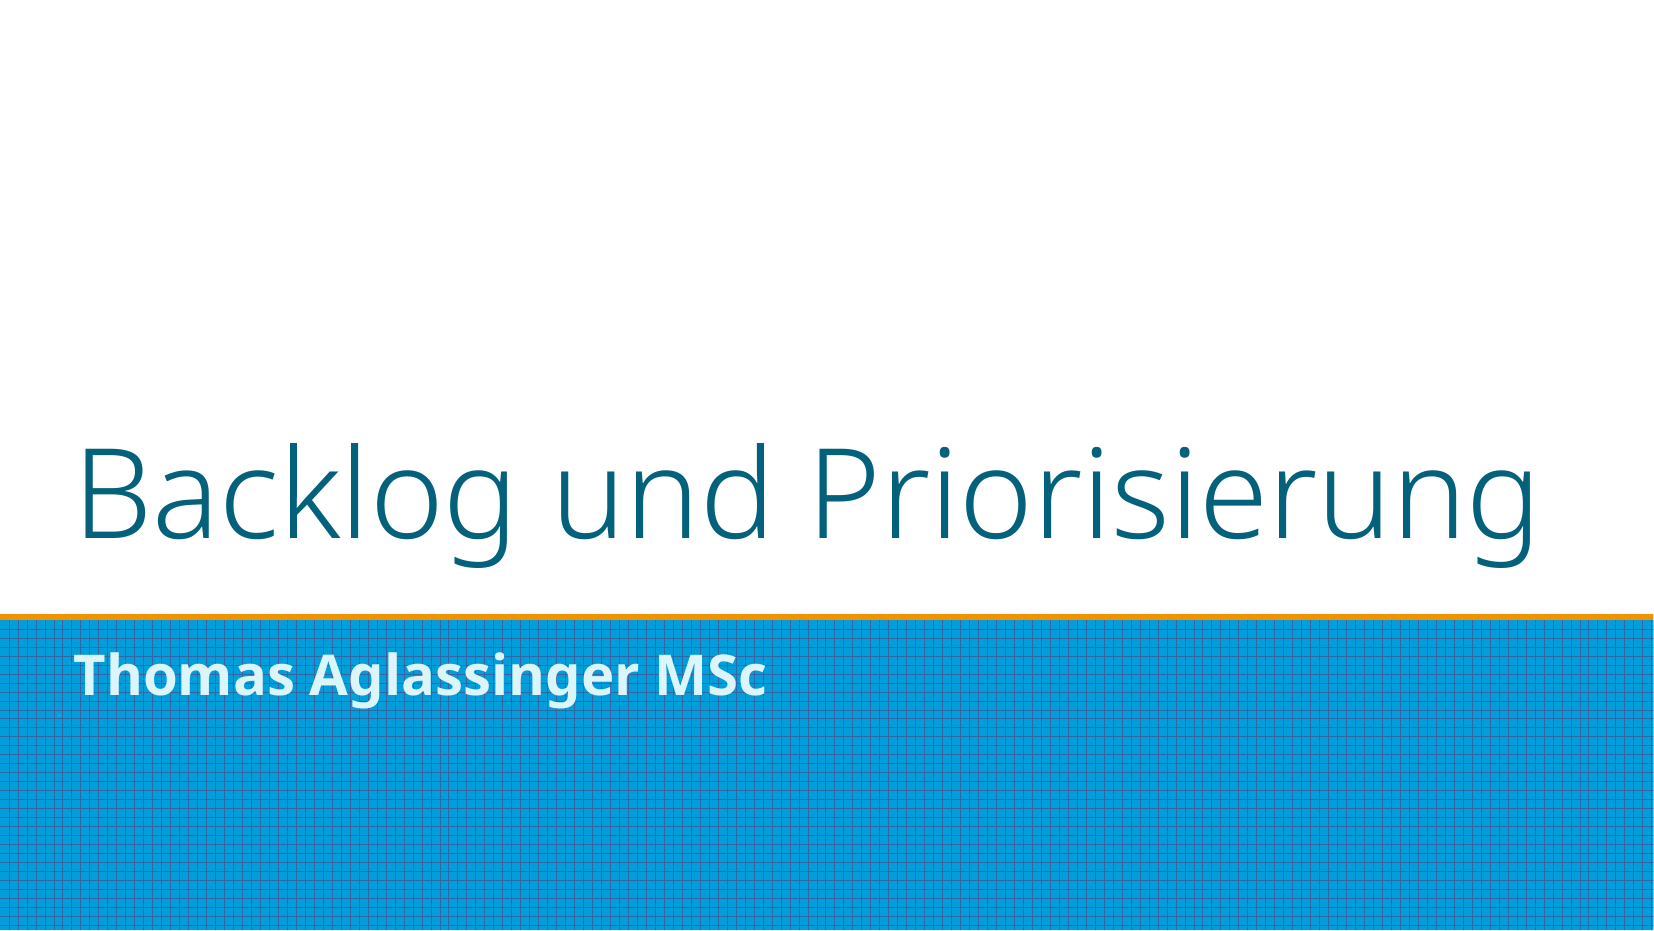

# Backlog und Priorisierung
Thomas Aglassinger MSc